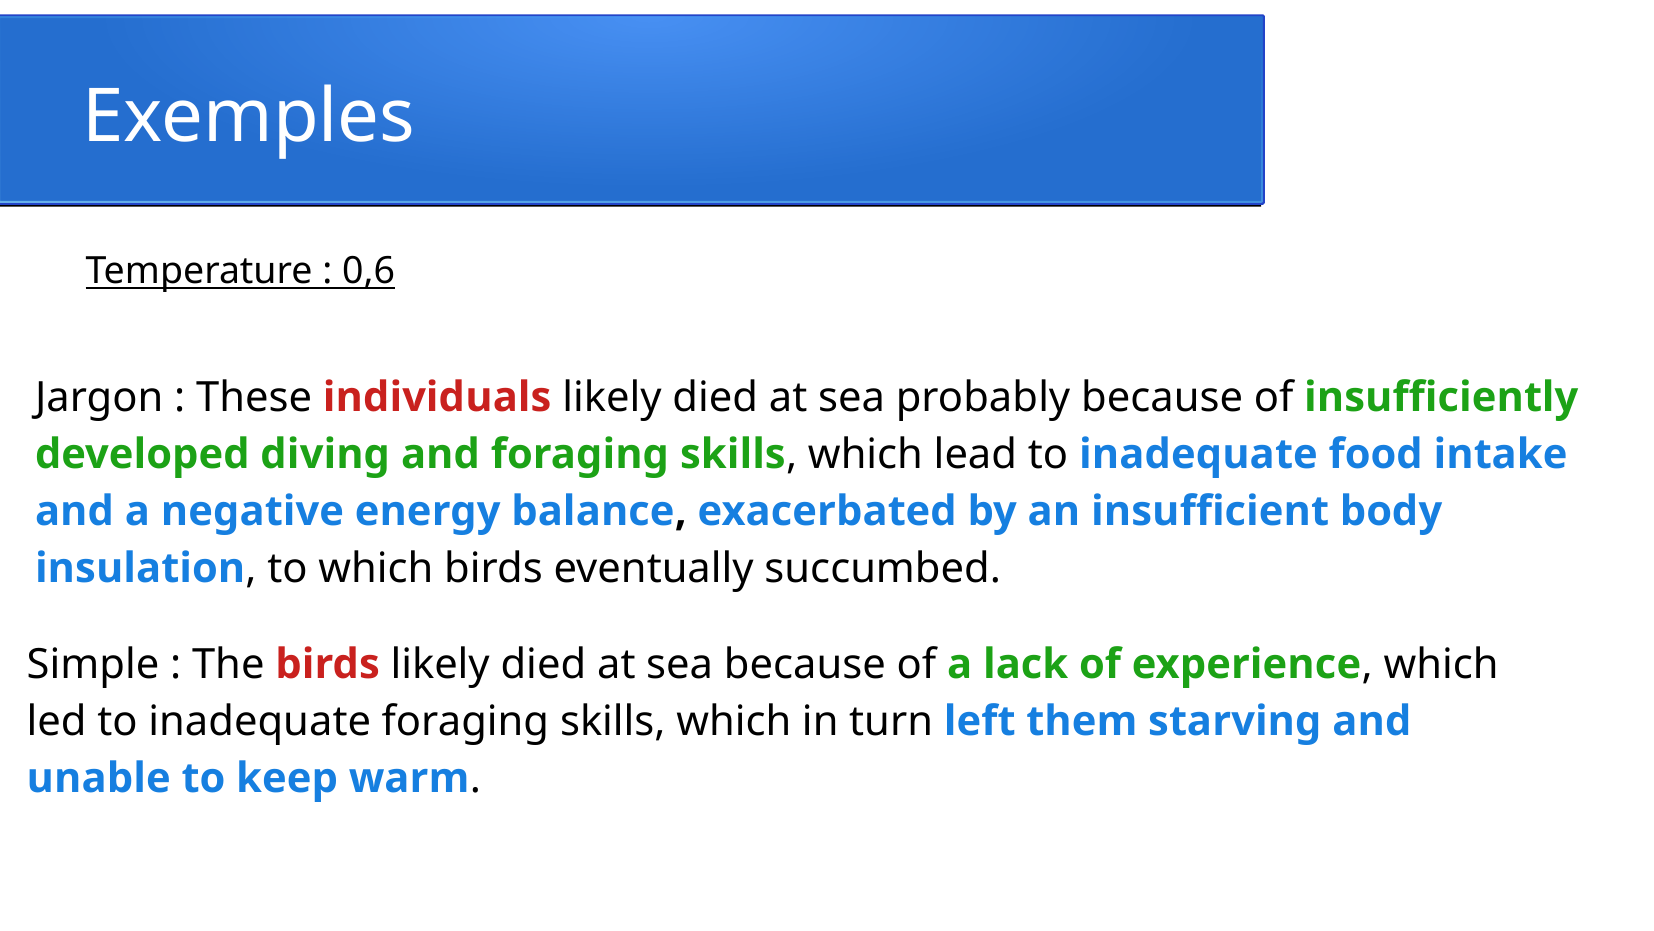

# Exemples
Temperature : 0,6
Jargon : These individuals likely died at sea probably because of insufficiently developed diving and foraging skills, which lead to inadequate food intake and a negative energy balance, exacerbated by an insufficient body insulation, to which birds eventually succumbed.
Simple : The birds likely died at sea because of a lack of experience, which led to inadequate foraging skills, which in turn left them starving and unable to keep warm.